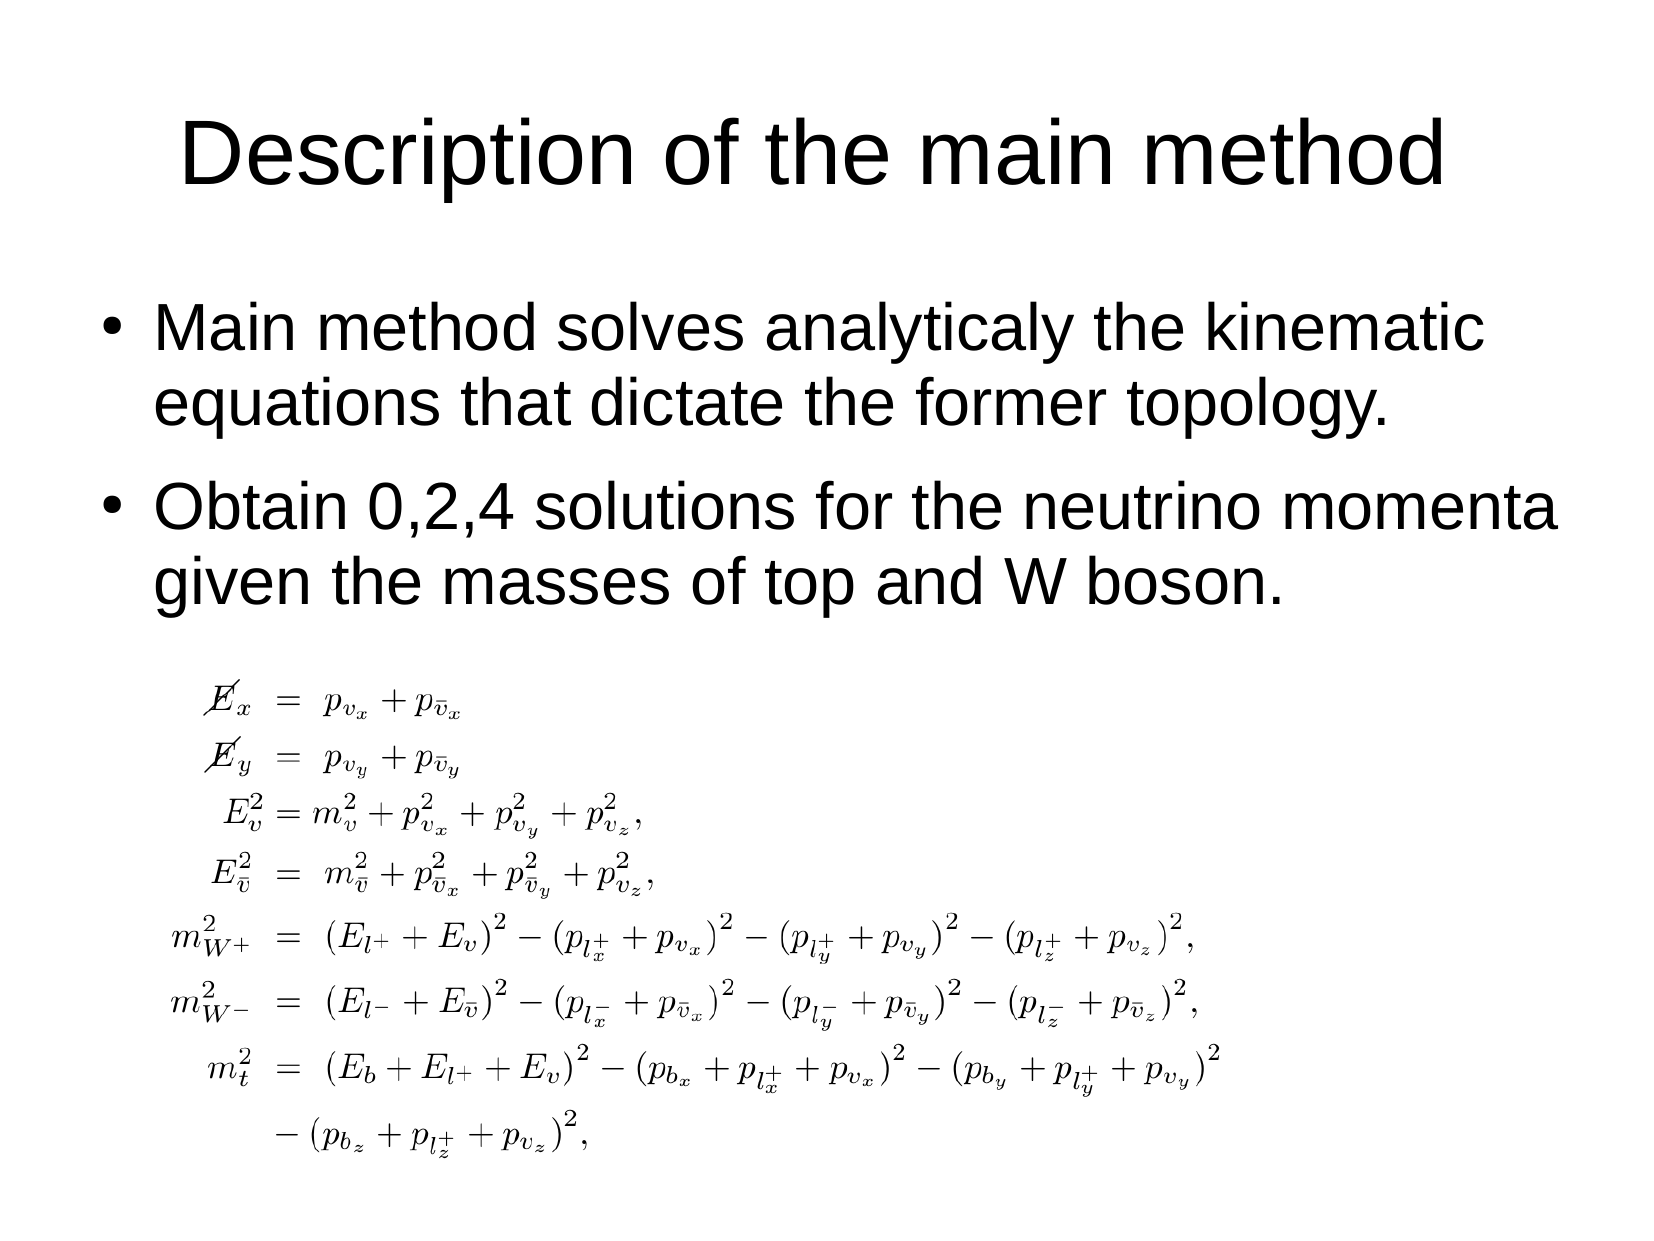

# Description of the main method
Main method solves analyticaly the kinematic equations that dictate the former topology.
Obtain 0,2,4 solutions for the neutrino momenta given the masses of top and W boson.